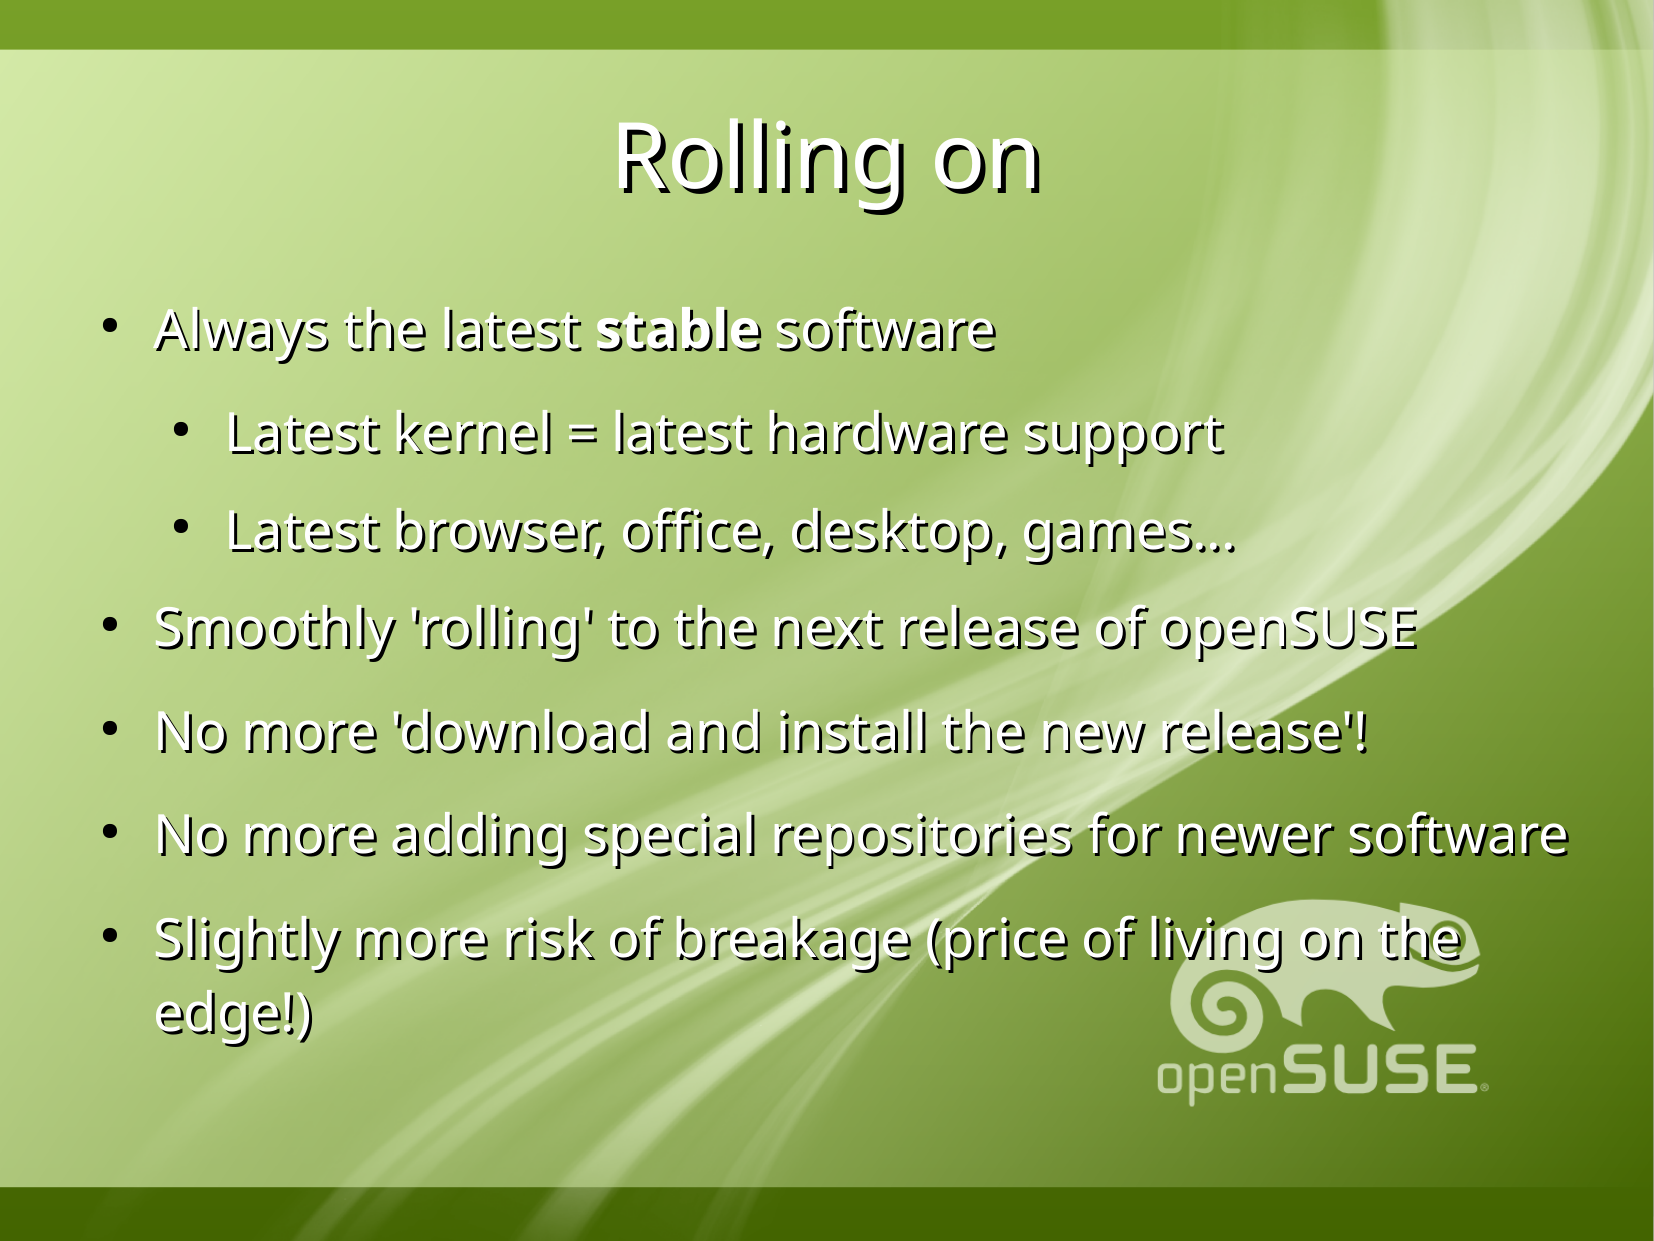

# Rolling on
Always the latest stable software
Latest kernel = latest hardware support
Latest browser, office, desktop, games...
Smoothly 'rolling' to the next release of openSUSE
No more 'download and install the new release'!
No more adding special repositories for newer software
Slightly more risk of breakage (price of living on the edge!)